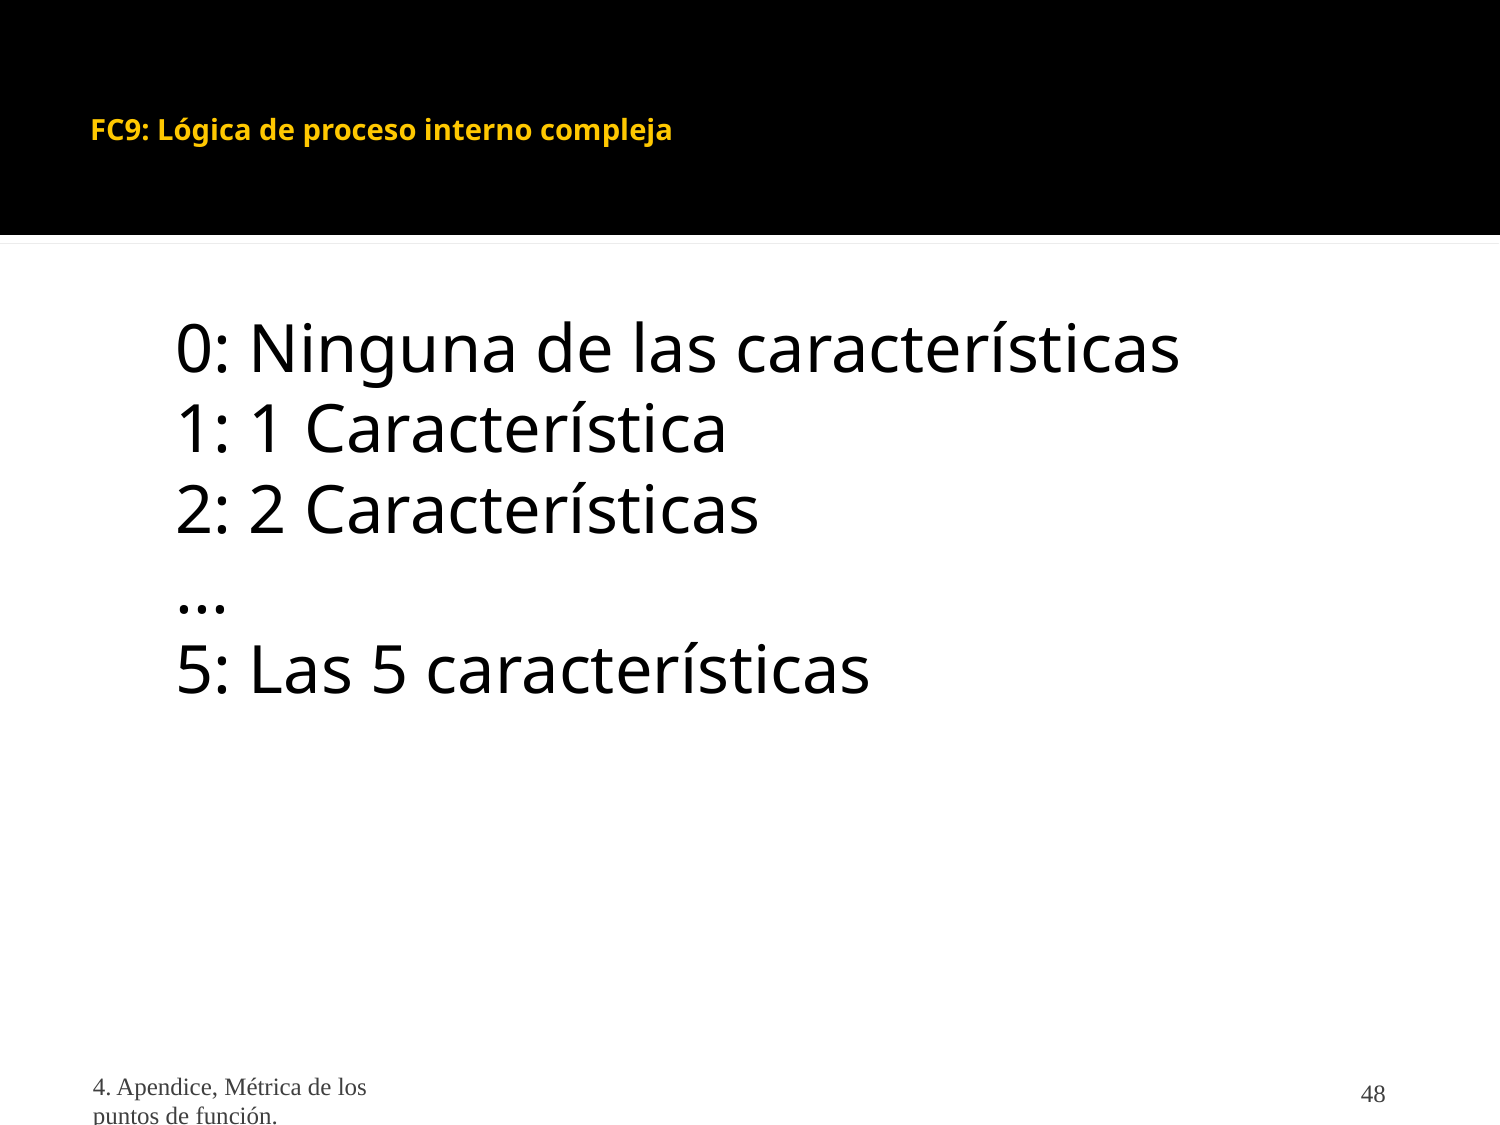

# FC9: Lógica de proceso interno compleja
0: Ninguna de las características
1: 1 Característica
2: 2 Características
...
5: Las 5 características
4. Apendice, Métrica de los puntos de función.
48